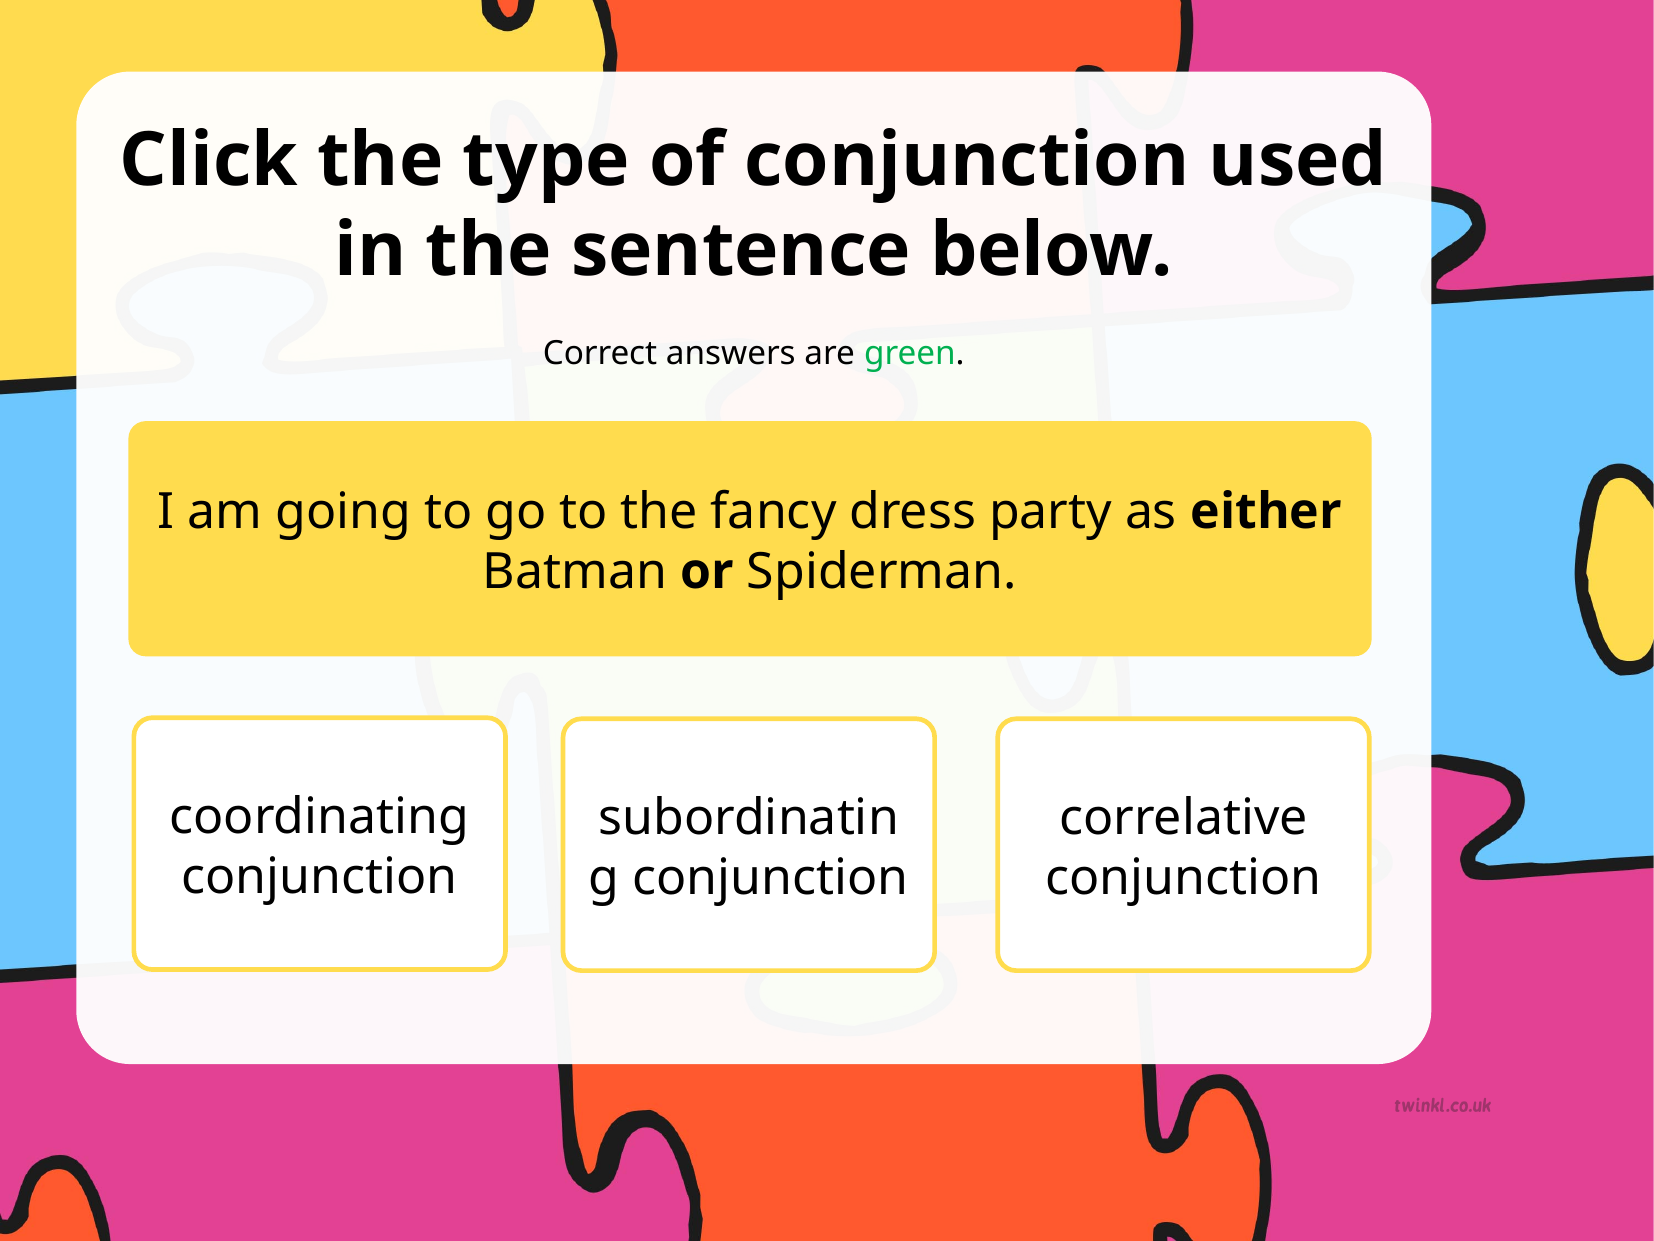

Click the type of conjunction used in the sentence below.
Correct answers are green.
I am going to go to the fancy dress party as either Batman or Spiderman.
coordinating
conjunction
subordinating conjunction
correlative conjunction